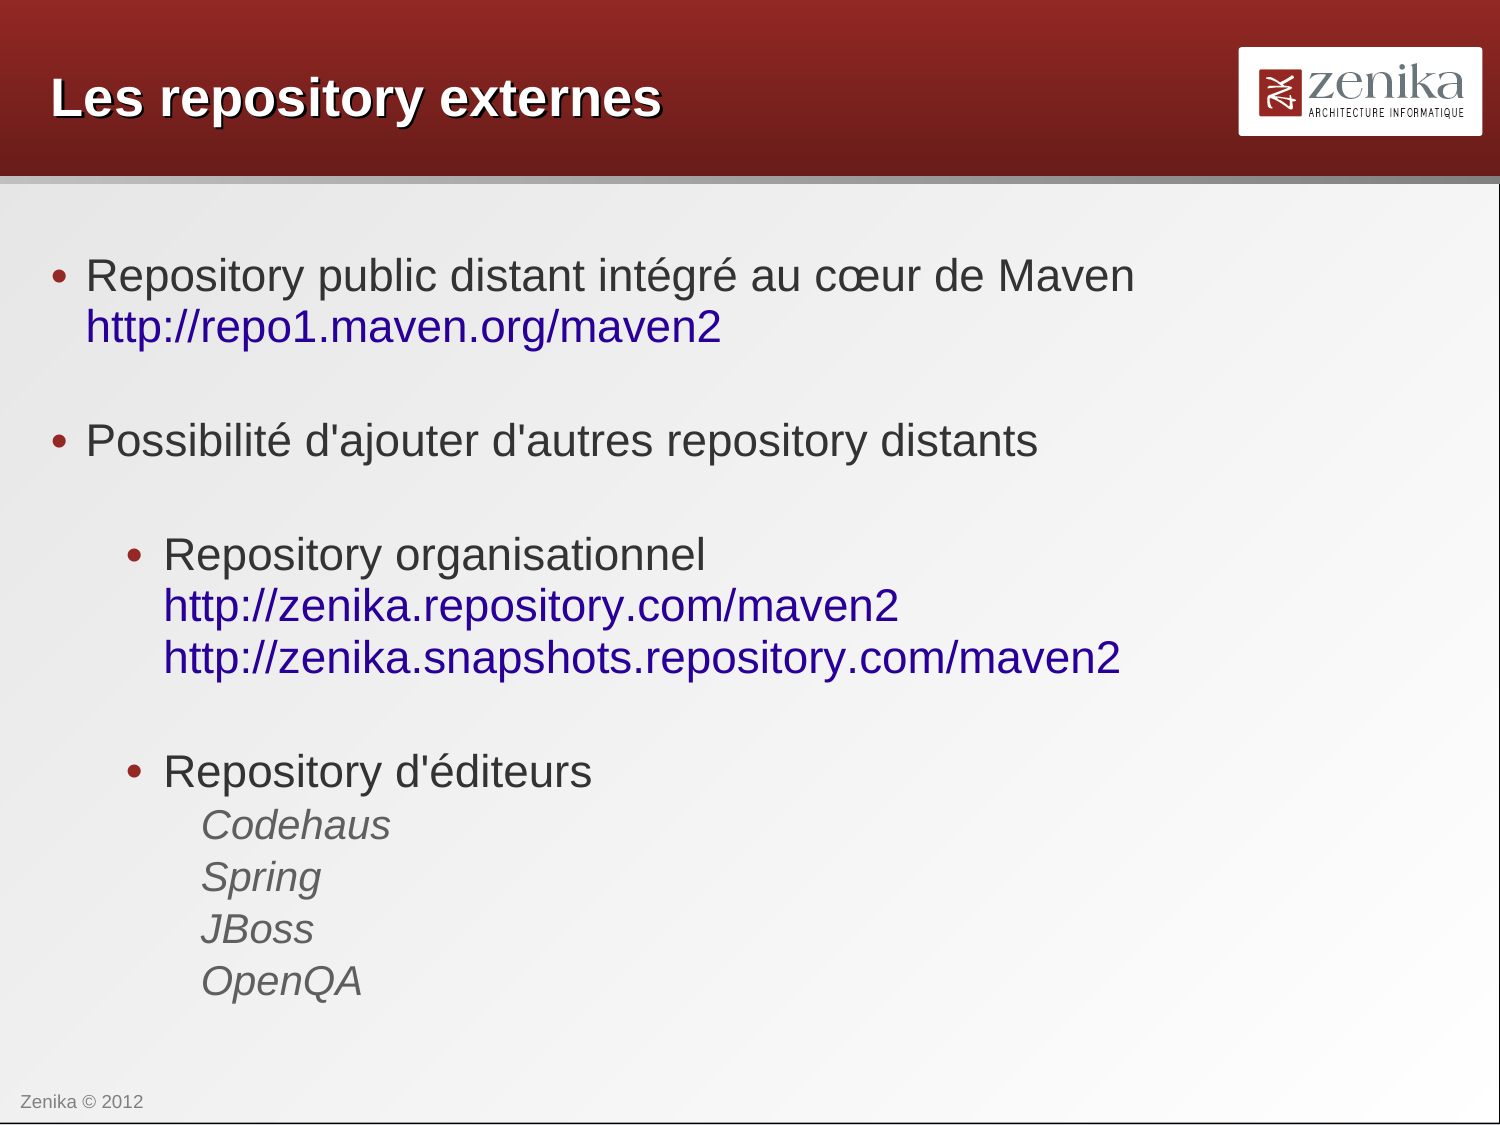

# Les repository externes
Repository public distant intégré au cœur de Maven		 http://repo1.maven.org/maven2
Possibilité d'ajouter d'autres repository distants
Repository organisationnel
http://zenika.repository.com/maven2
http://zenika.snapshots.repository.com/maven2
Repository d'éditeurs
Codehaus
Spring
JBoss
OpenQA